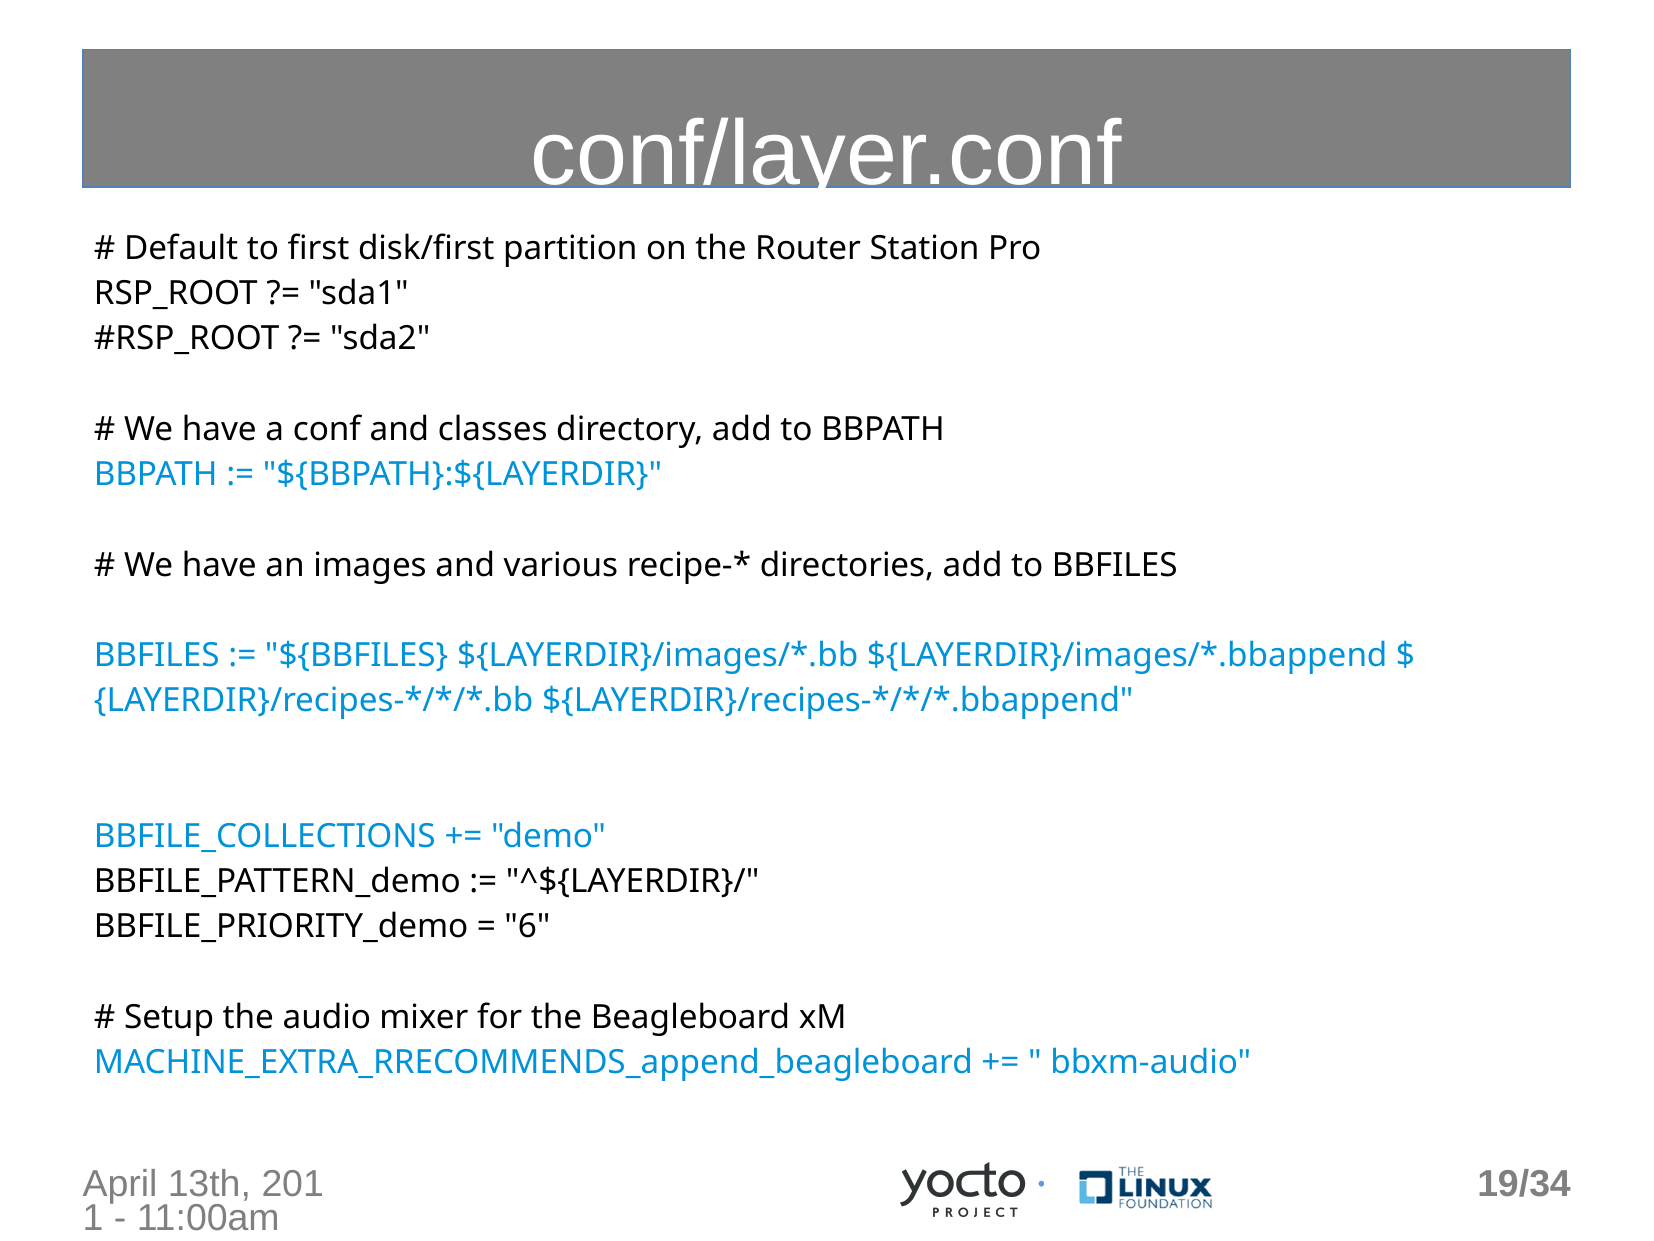

# conf/layer.conf
# Default to first disk/first partition on the Router Station Pro
RSP_ROOT ?= "sda1"
#RSP_ROOT ?= "sda2"
# We have a conf and classes directory, add to BBPATH
BBPATH := "${BBPATH}:${LAYERDIR}"
# We have an images and various recipe-* directories, add to BBFILES
BBFILES := "${BBFILES} ${LAYERDIR}/images/*.bb ${LAYERDIR}/images/*.bbappend ${LAYERDIR}/recipes-*/*/*.bb ${LAYERDIR}/recipes-*/*/*.bbappend"
BBFILE_COLLECTIONS += "demo"
BBFILE_PATTERN_demo := "^${LAYERDIR}/"
BBFILE_PRIORITY_demo = "6"
# Setup the audio mixer for the Beagleboard xM
MACHINE_EXTRA_RRECOMMENDS_append_beagleboard += " bbxm-audio"
April 13th, 2011 - 11:00am
19